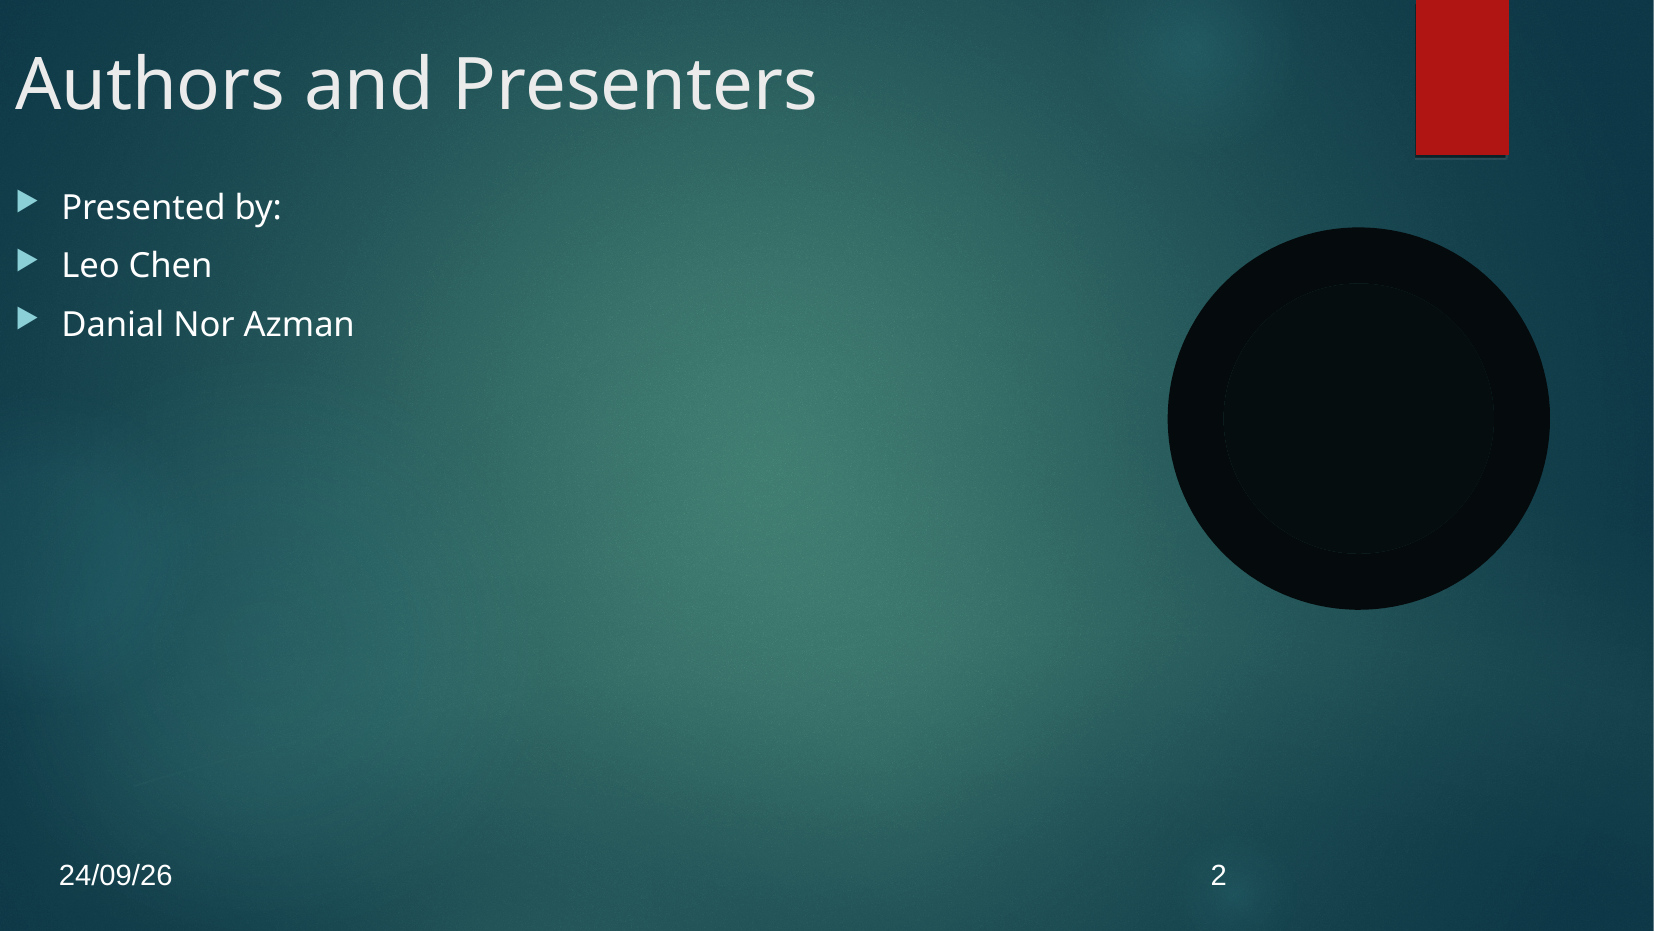

# Authors and Presenters
Presented by:
Leo Chen
Danial Nor Azman